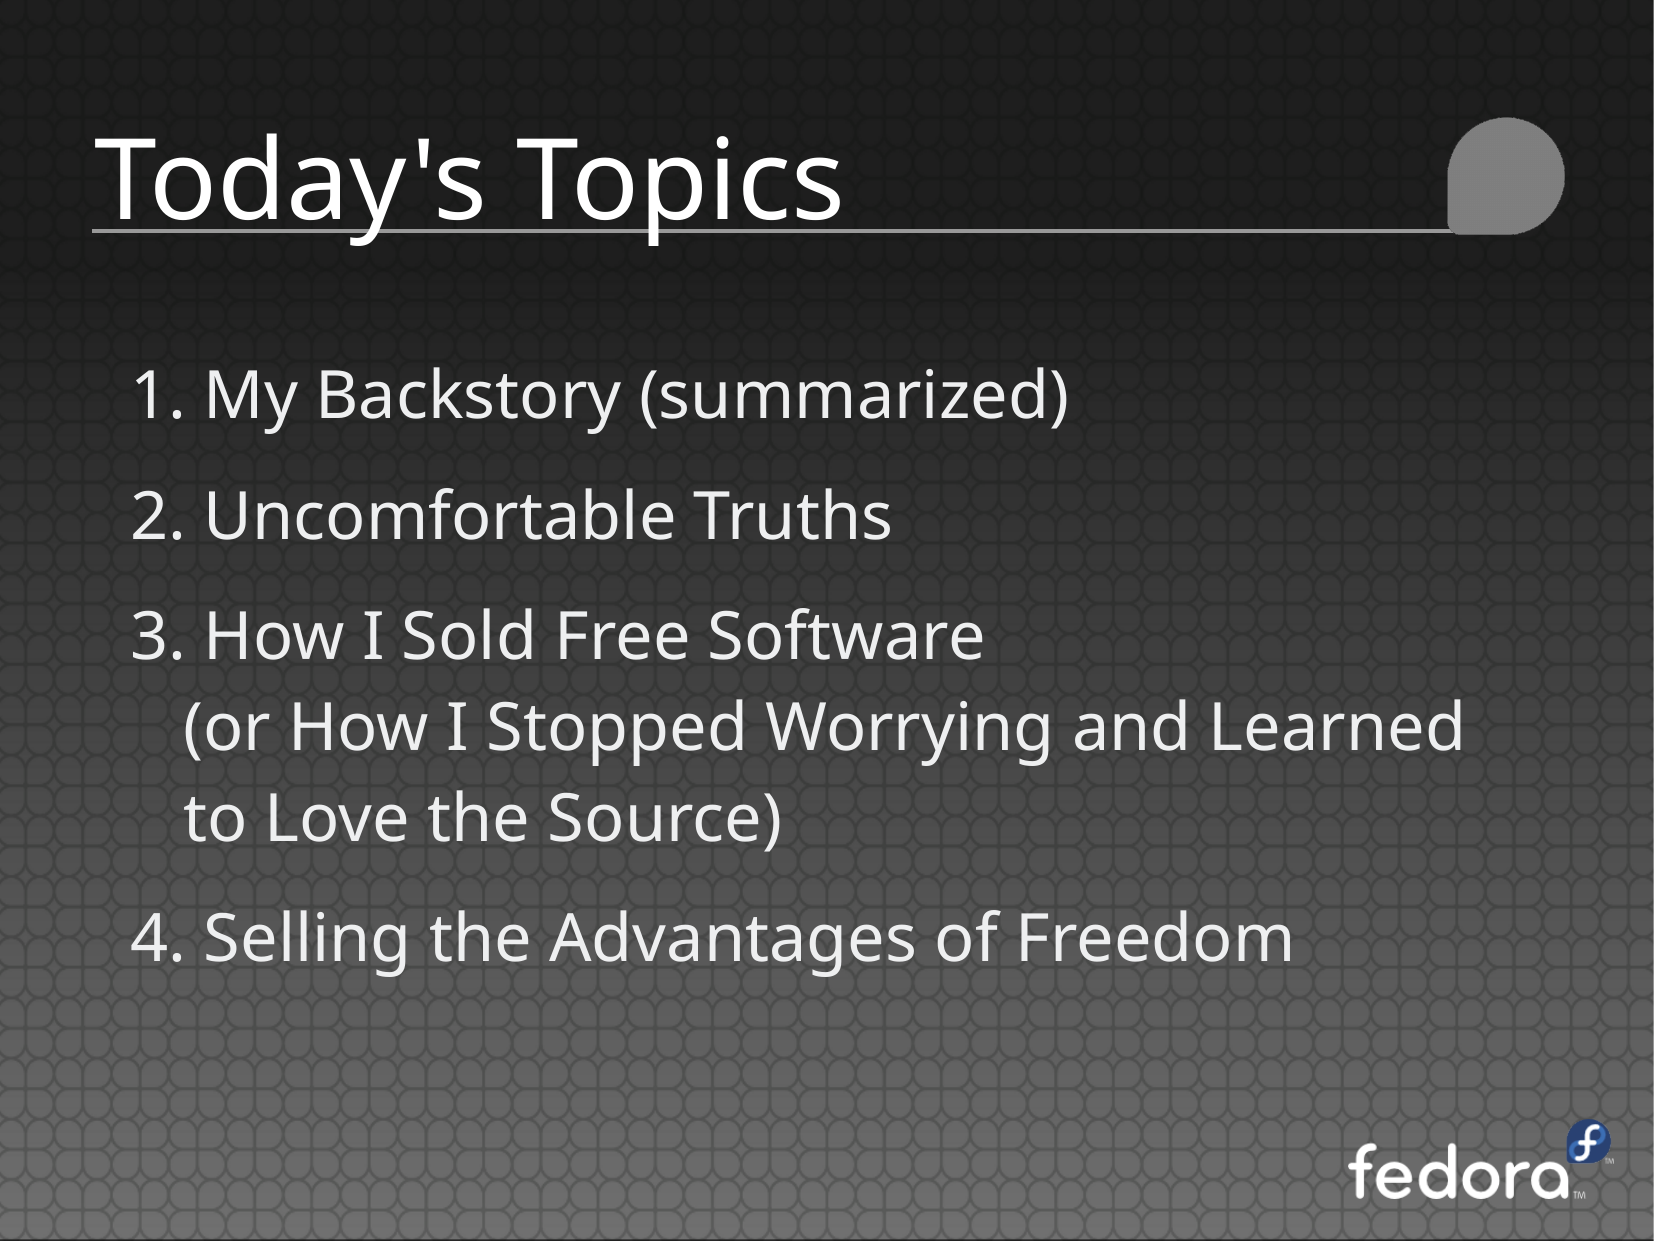

# Today's Topics
 My Backstory (summarized)
 Uncomfortable Truths
 How I Sold Free Software
(or How I Stopped Worrying and Learned to Love the Source)
 Selling the Advantages of Freedom